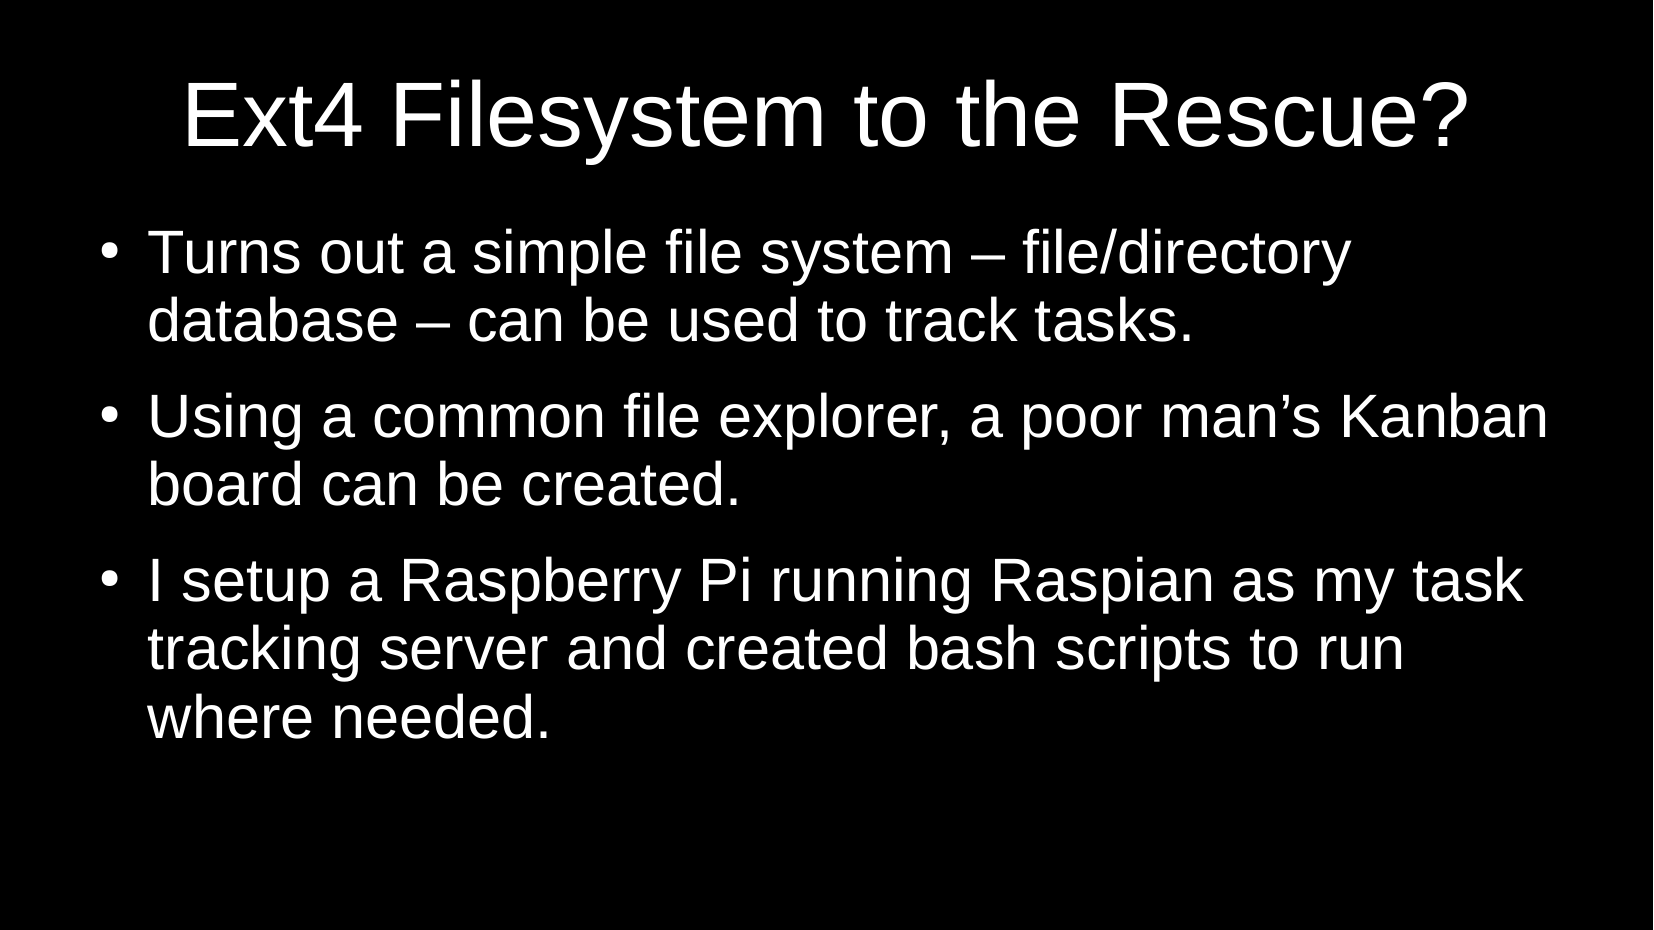

# Ext4 Filesystem to the Rescue?
Turns out a simple file system – file/directory database – can be used to track tasks.
Using a common file explorer, a poor man’s Kanban board can be created.
I setup a Raspberry Pi running Raspian as my task tracking server and created bash scripts to run where needed.